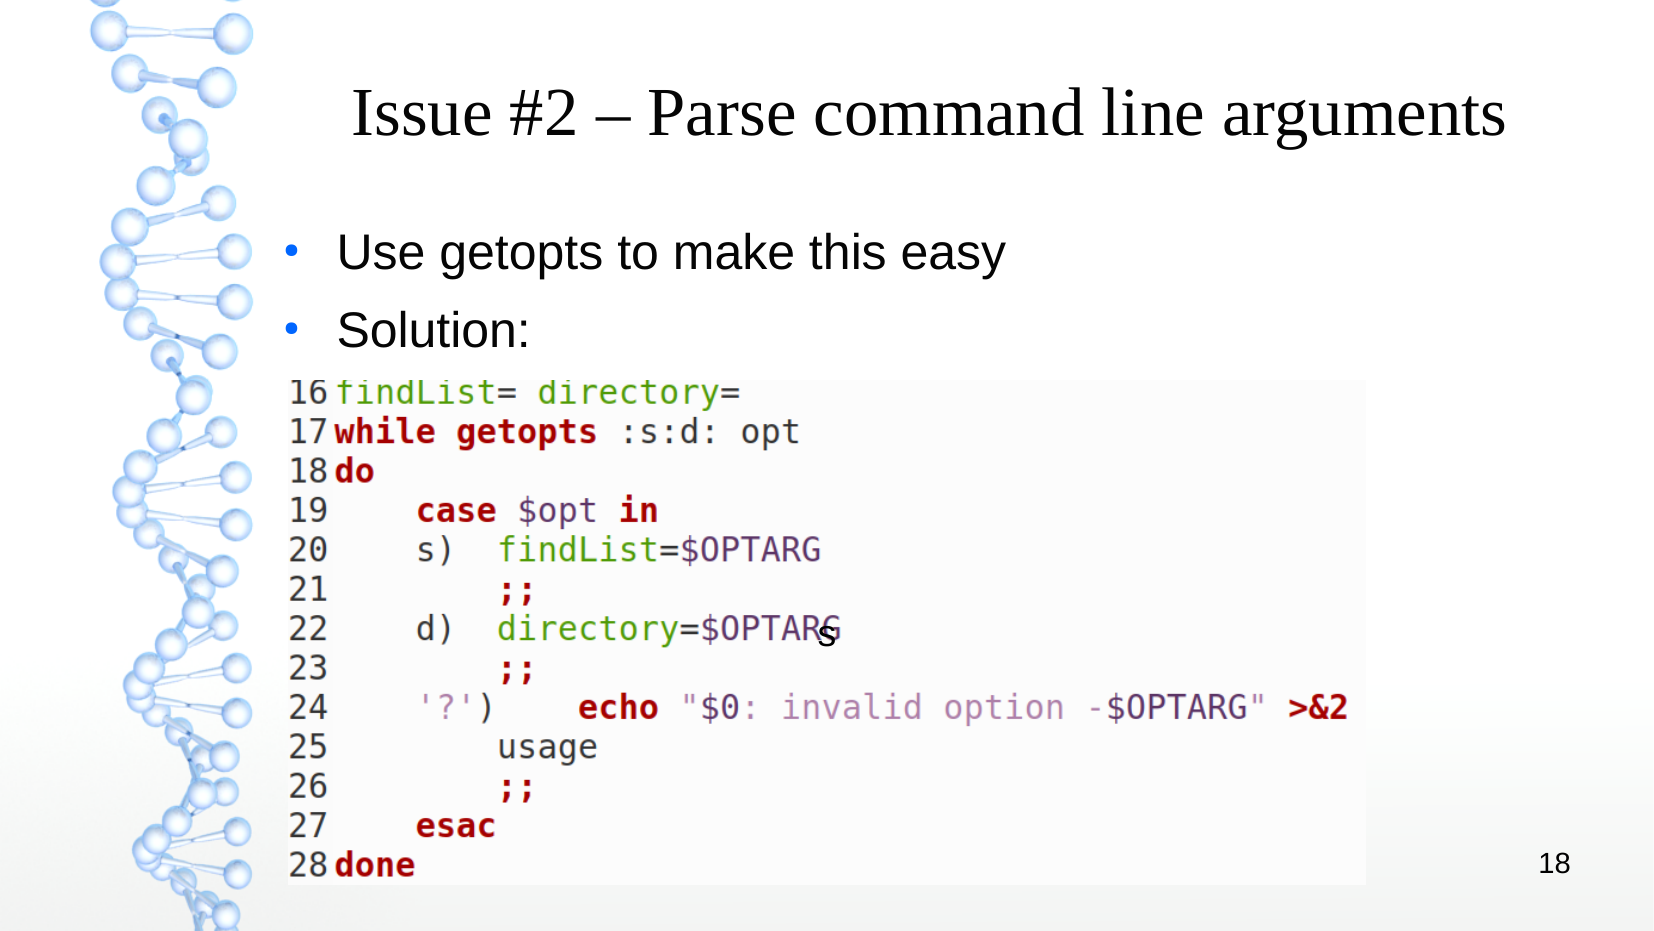

# Issue #2 – Parse command line arguments
Use getopts to make this easy
Solution:
s
18